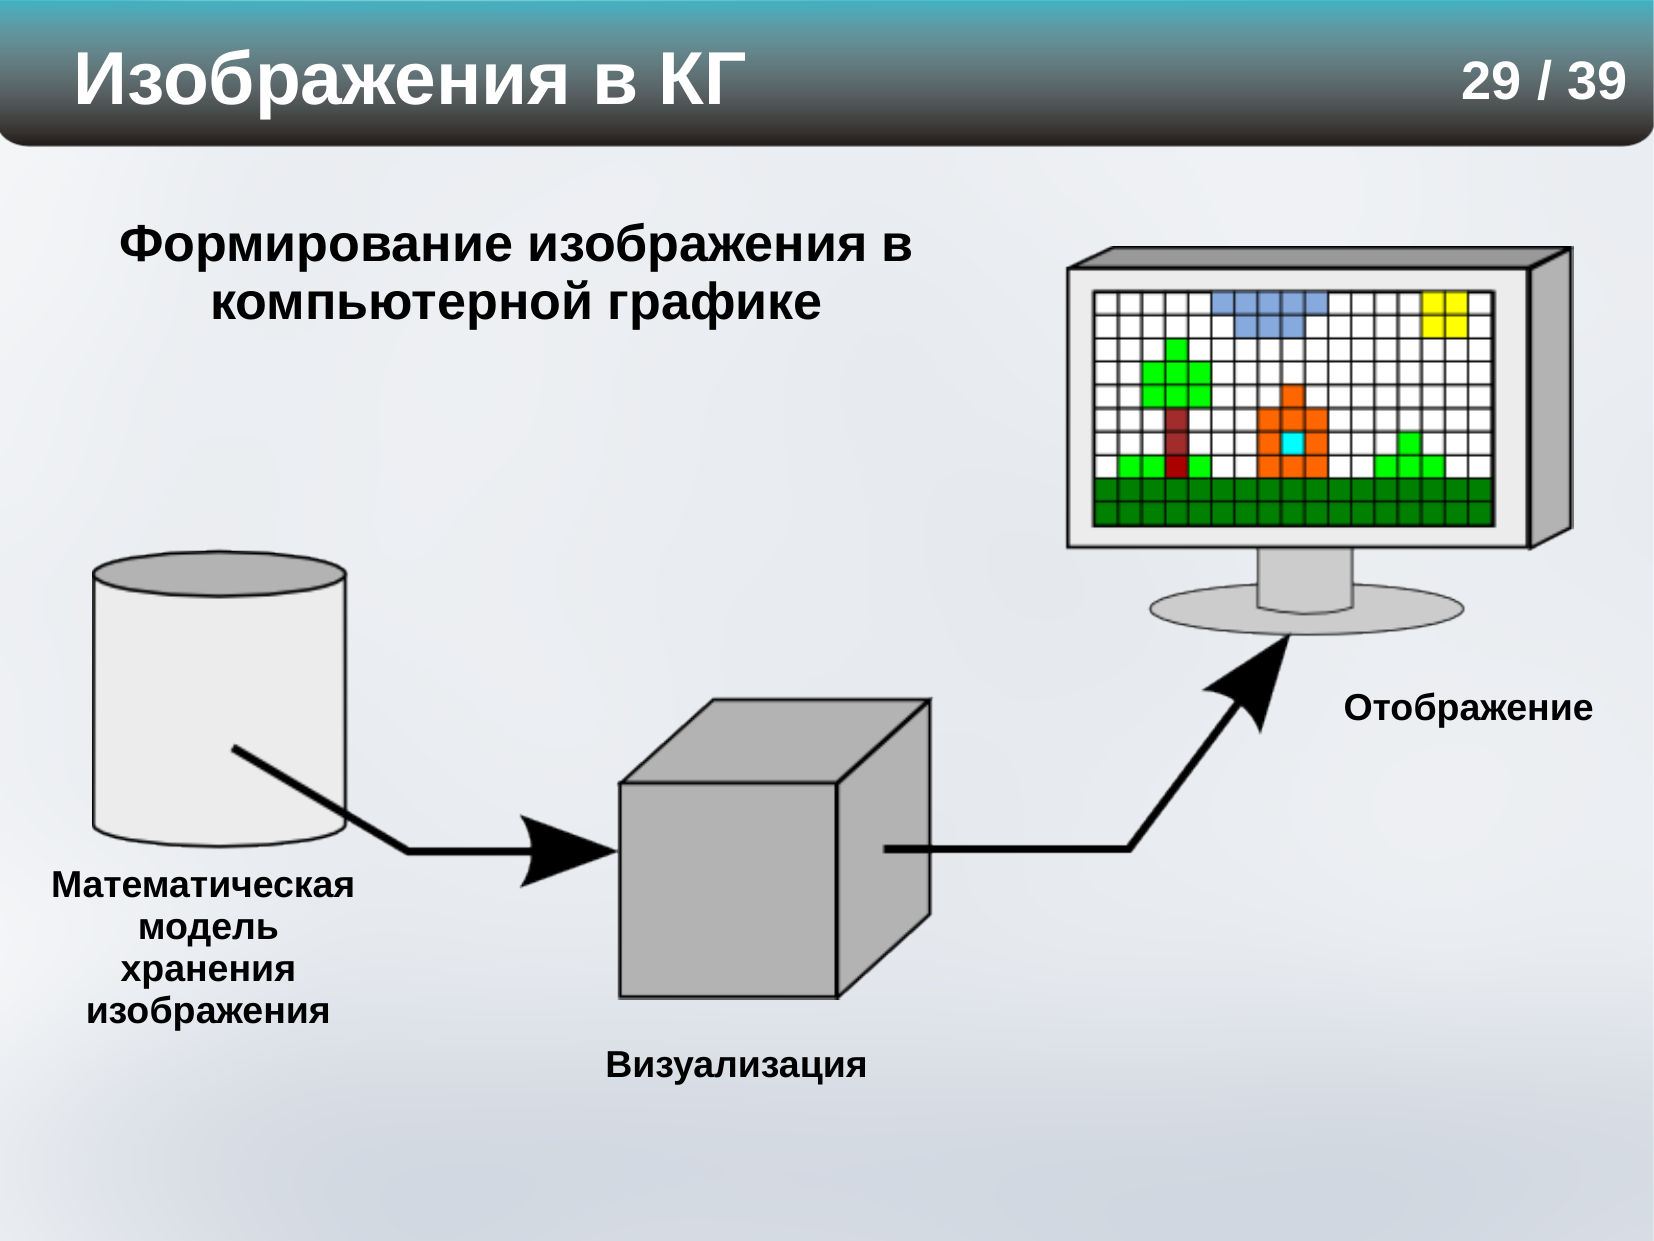

Изображения в КГ
Формирование изображения в компьютерной графике
Отображение
Математическая модель хранения изображения
Визуализация